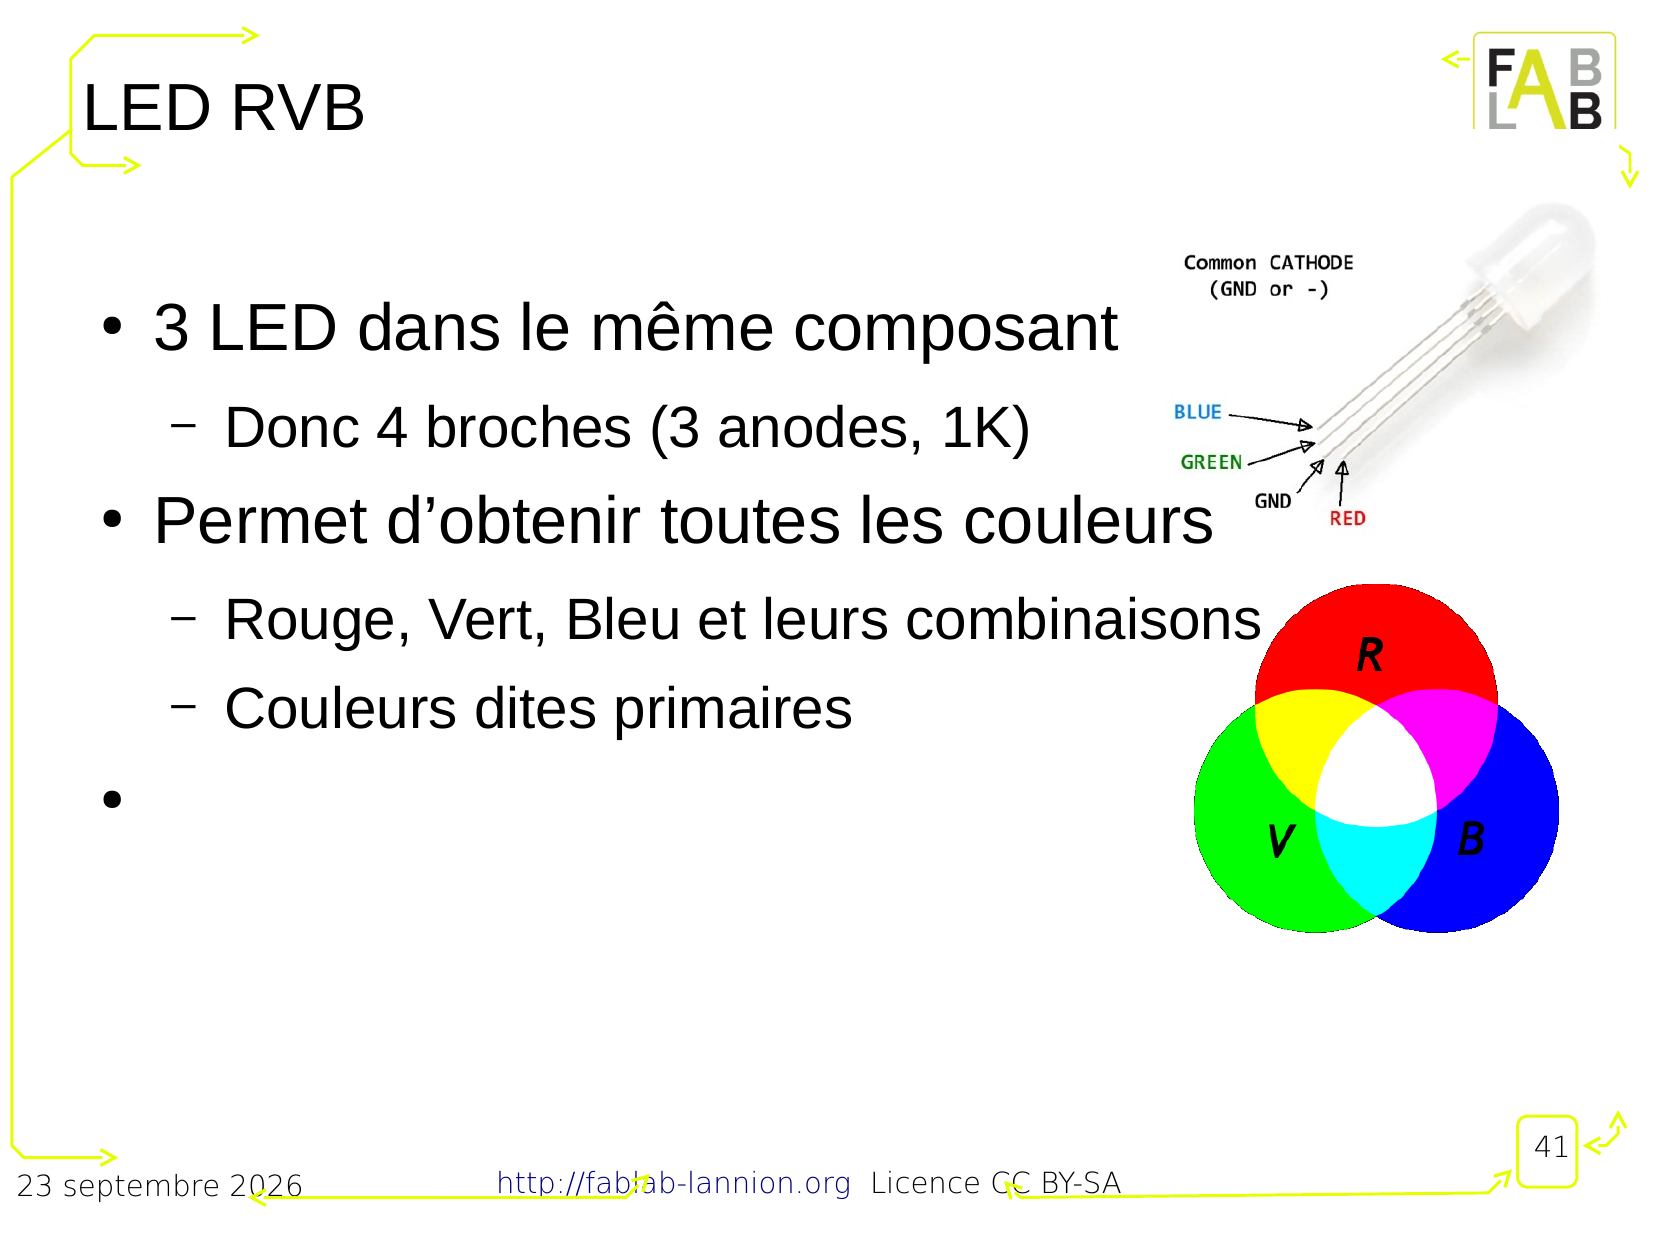

# LED RVB
3 LED dans le même composant
Donc 4 broches (3 anodes, 1K)
Permet d’obtenir toutes les couleurs
Rouge, Vert, Bleu et leurs combinaisons
Couleurs dites primaires
41